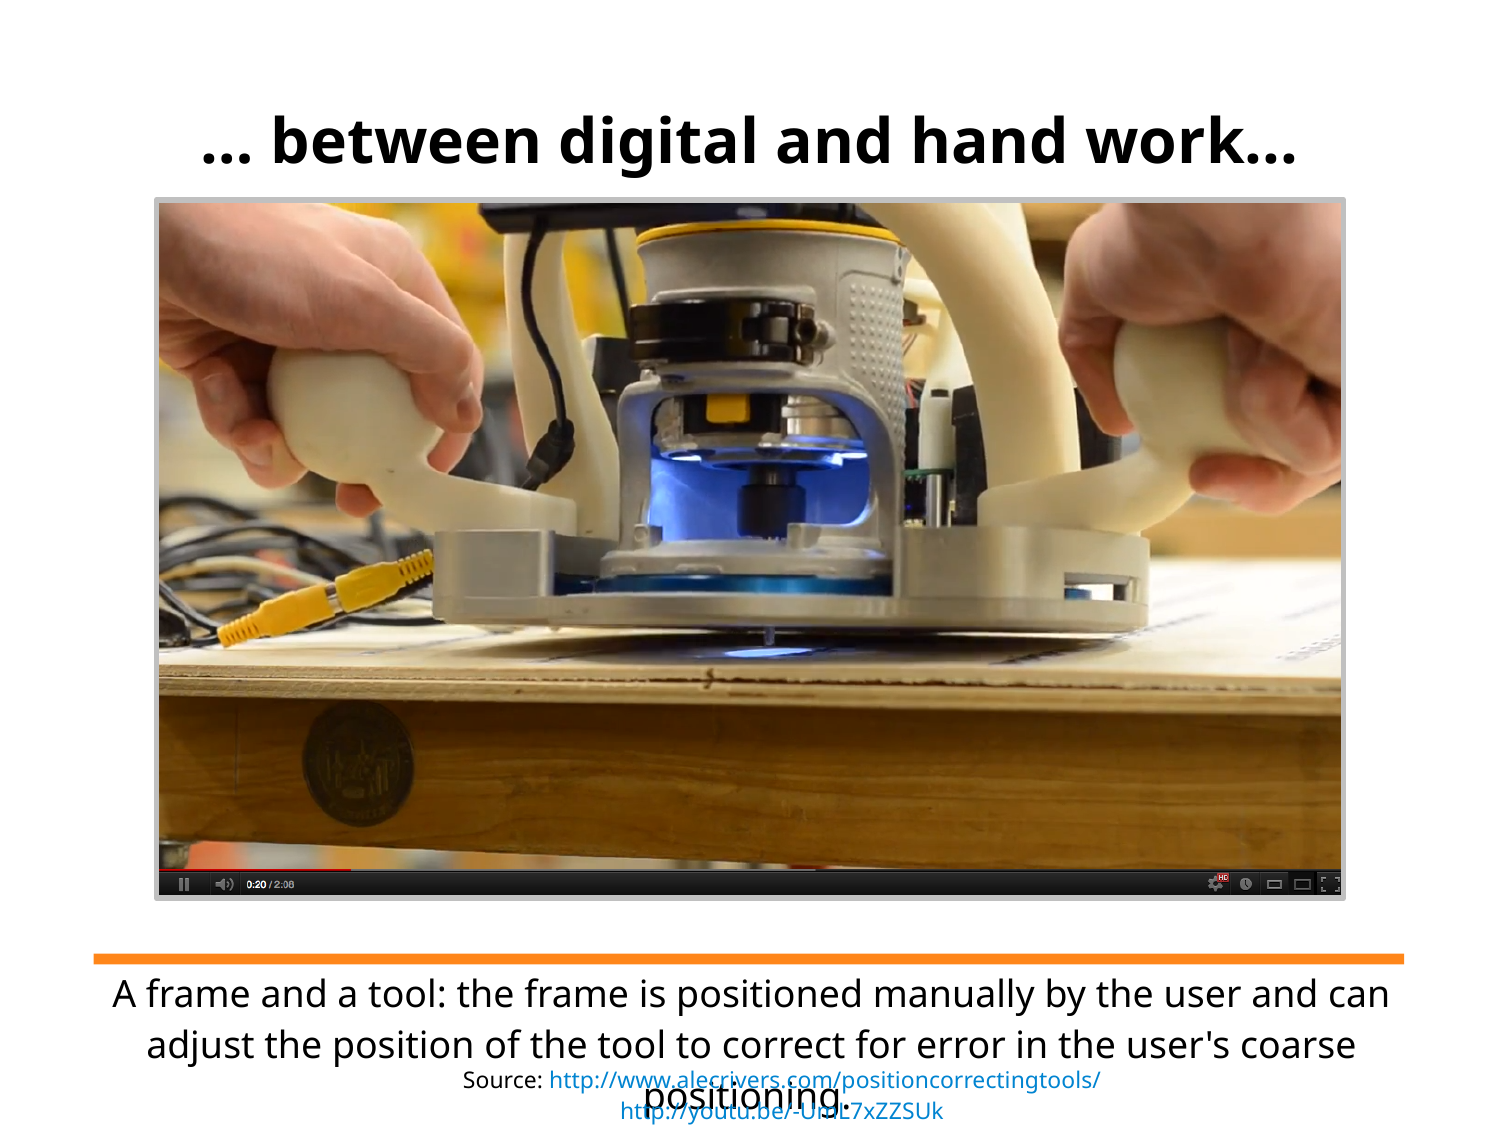

# … between digital and hand work...
A frame and a tool: the frame is positioned manually by the user and can adjust the position of the tool to correct for error in the user's coarse positioning.
Source: http://www.alecrivers.com/positioncorrectingtools/
http://youtu.be/-UmL7xZZSUk